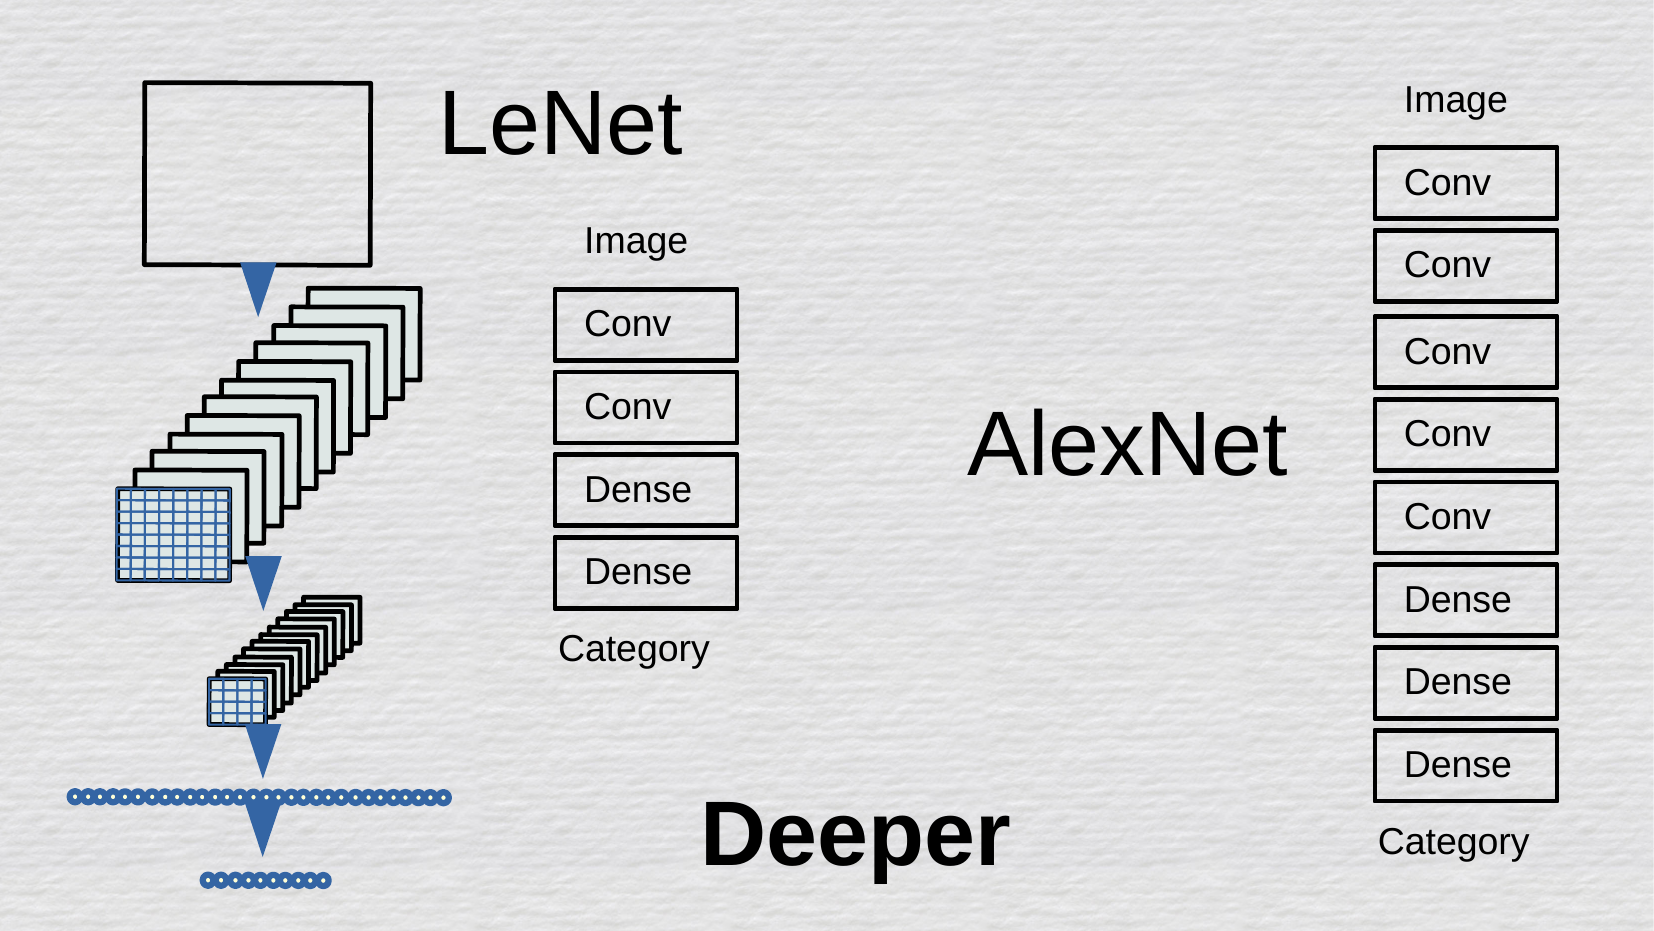

# LeNet
Image
Conv
Image
Conv
Conv
Conv
Conv
AlexNet
Conv
Dense
Conv
Dense
Dense
Category
Dense
Dense
Deeper
Category